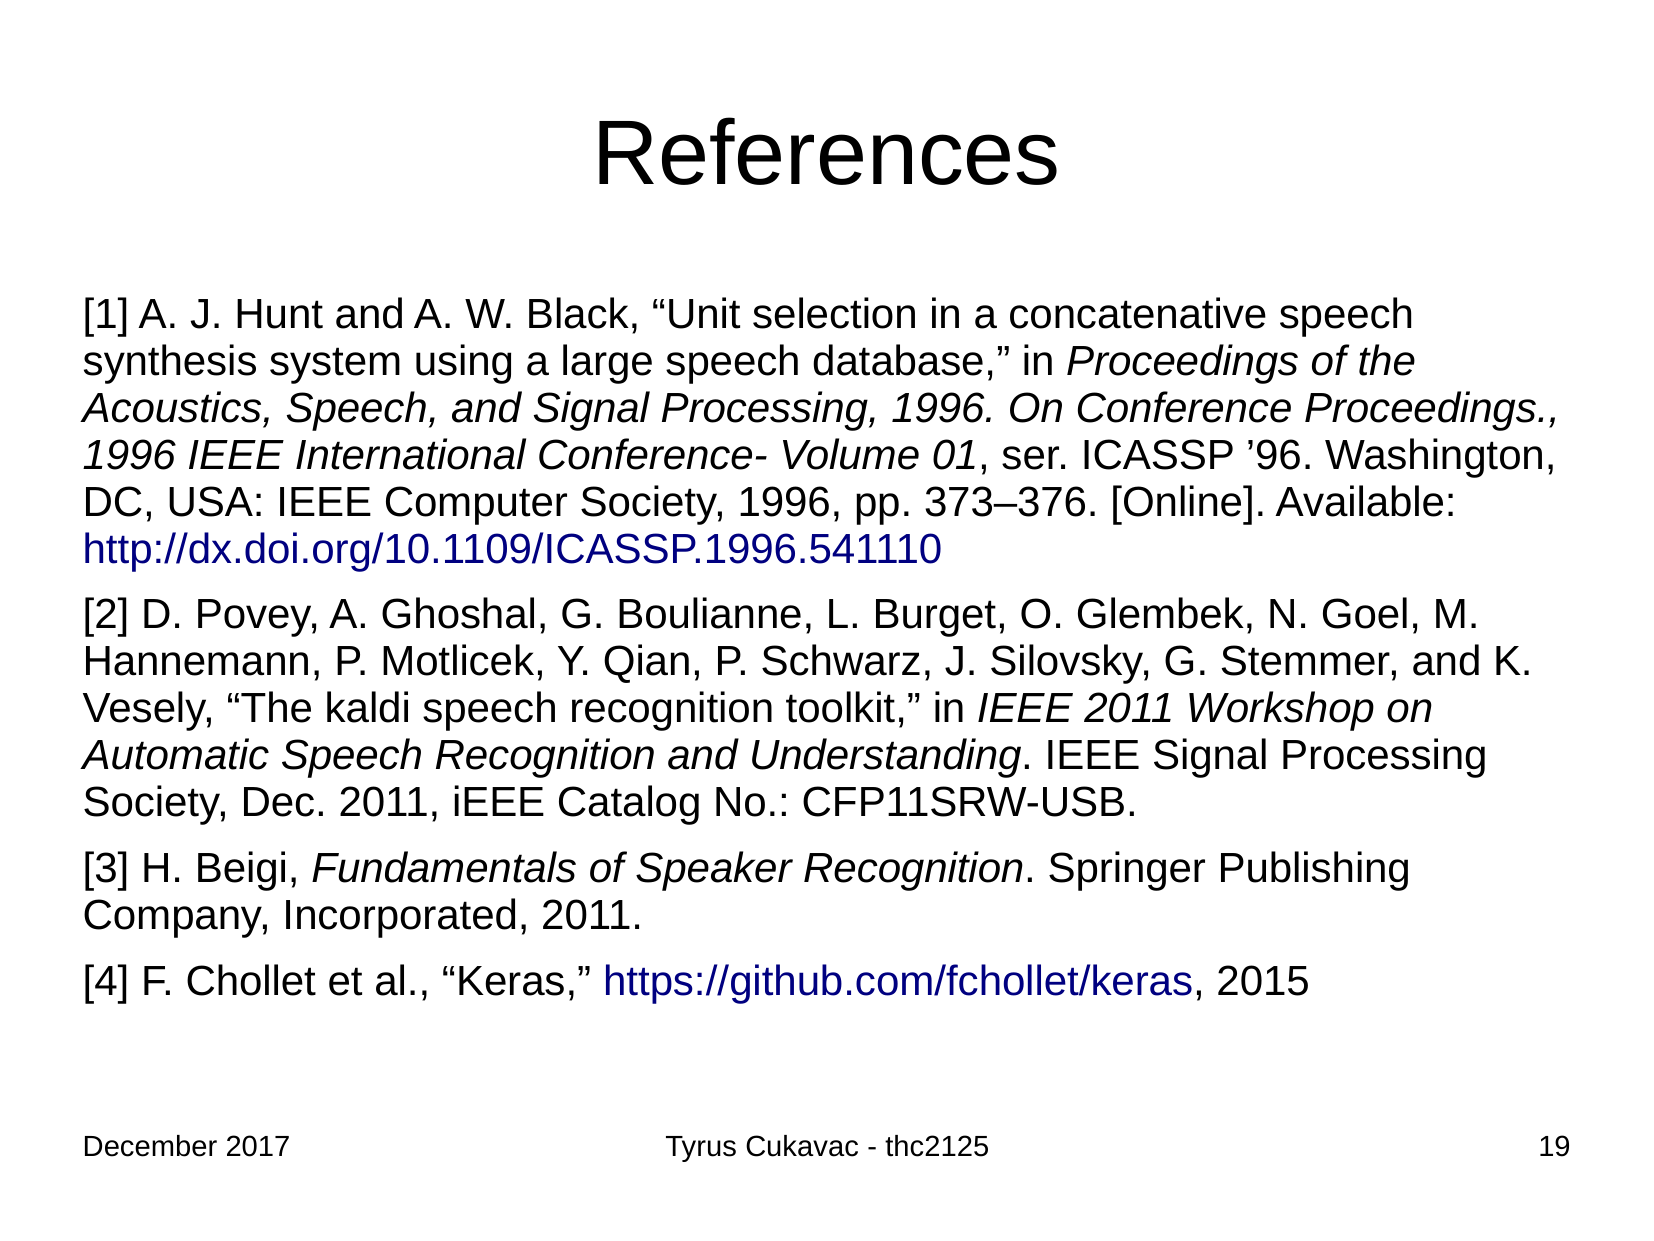

# References
[1] A. J. Hunt and A. W. Black, “Unit selection in a concatenative speech synthesis system using a large speech database,” in Proceedings of the Acoustics, Speech, and Signal Processing, 1996. On Conference Proceedings., 1996 IEEE International Conference- Volume 01, ser. ICASSP ’96. Washington, DC, USA: IEEE Computer Society, 1996, pp. 373–376. [Online]. Available: http://dx.doi.org/10.1109/ICASSP.1996.541110
[2] D. Povey, A. Ghoshal, G. Boulianne, L. Burget, O. Glembek, N. Goel, M. Hannemann, P. Motlicek, Y. Qian, P. Schwarz, J. Silovsky, G. Stemmer, and K. Vesely, “The kaldi speech recognition toolkit,” in IEEE 2011 Workshop on Automatic Speech Recognition and Understanding. IEEE Signal Processing Society, Dec. 2011, iEEE Catalog No.: CFP11SRW-USB.
[3] H. Beigi, Fundamentals of Speaker Recognition. Springer Publishing Company, Incorporated, 2011.
[4] F. Chollet et al., “Keras,” https://github.com/fchollet/keras, 2015
December 2017
Tyrus Cukavac - thc2125
19